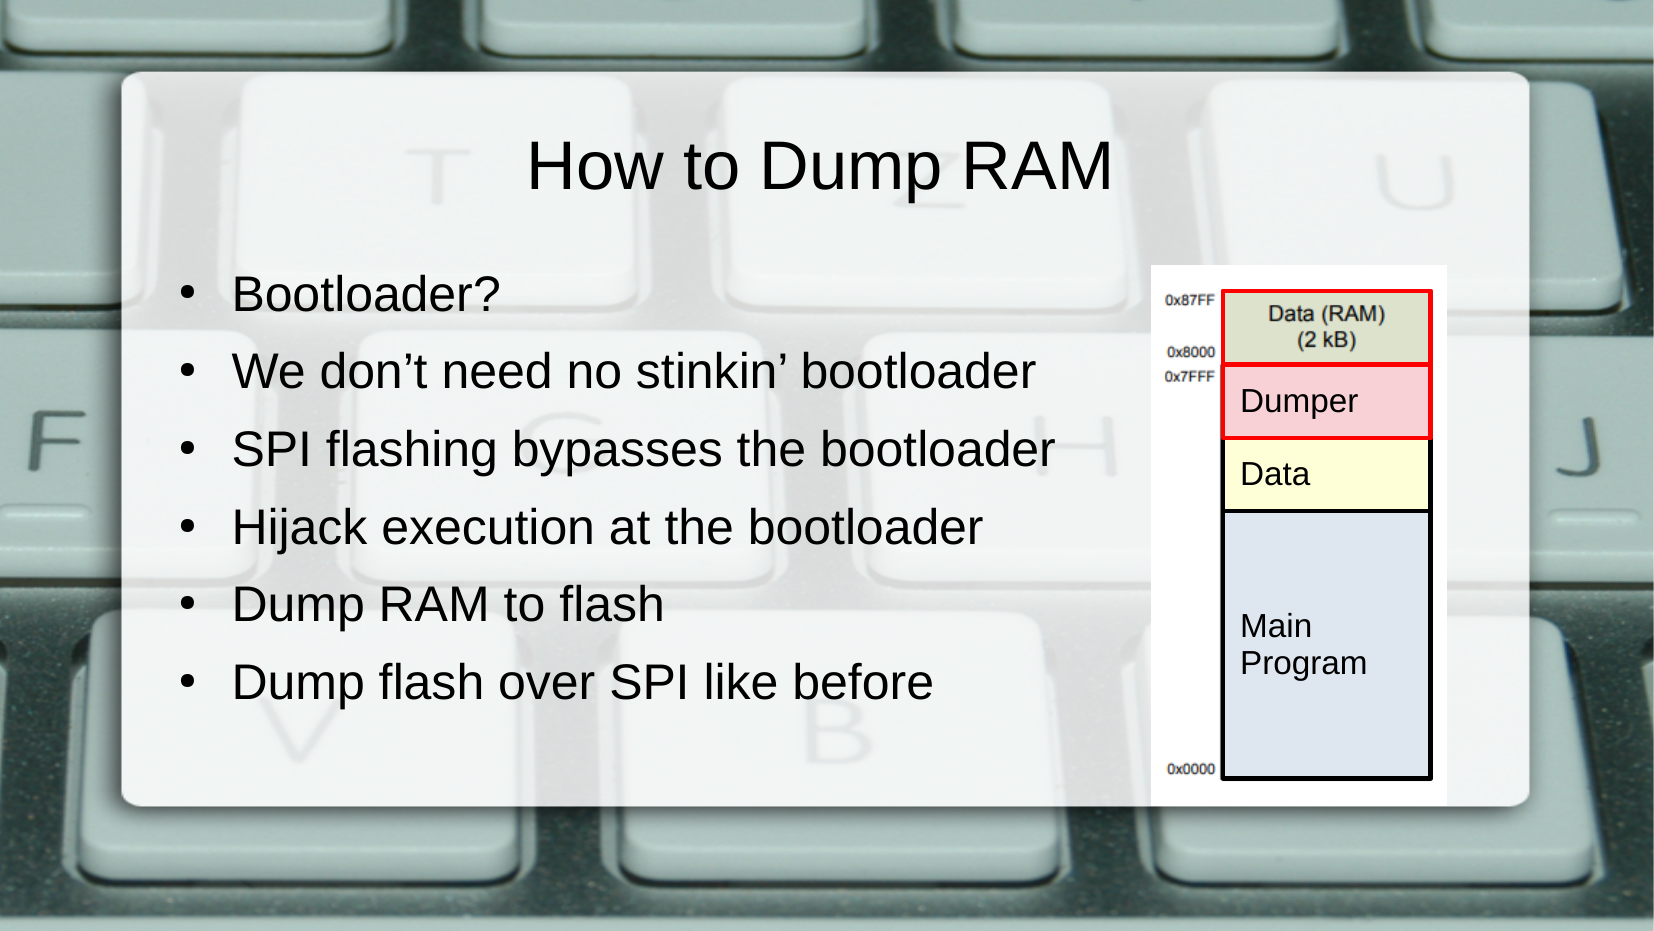

# How to Dump RAM
Bootloader?
We don’t need no stinkin’ bootloader
SPI flashing bypasses the bootloader
Hijack execution at the bootloader
Dump RAM to flash
Dump flash over SPI like before
Bootloader
Dumper
Data
Main
Program